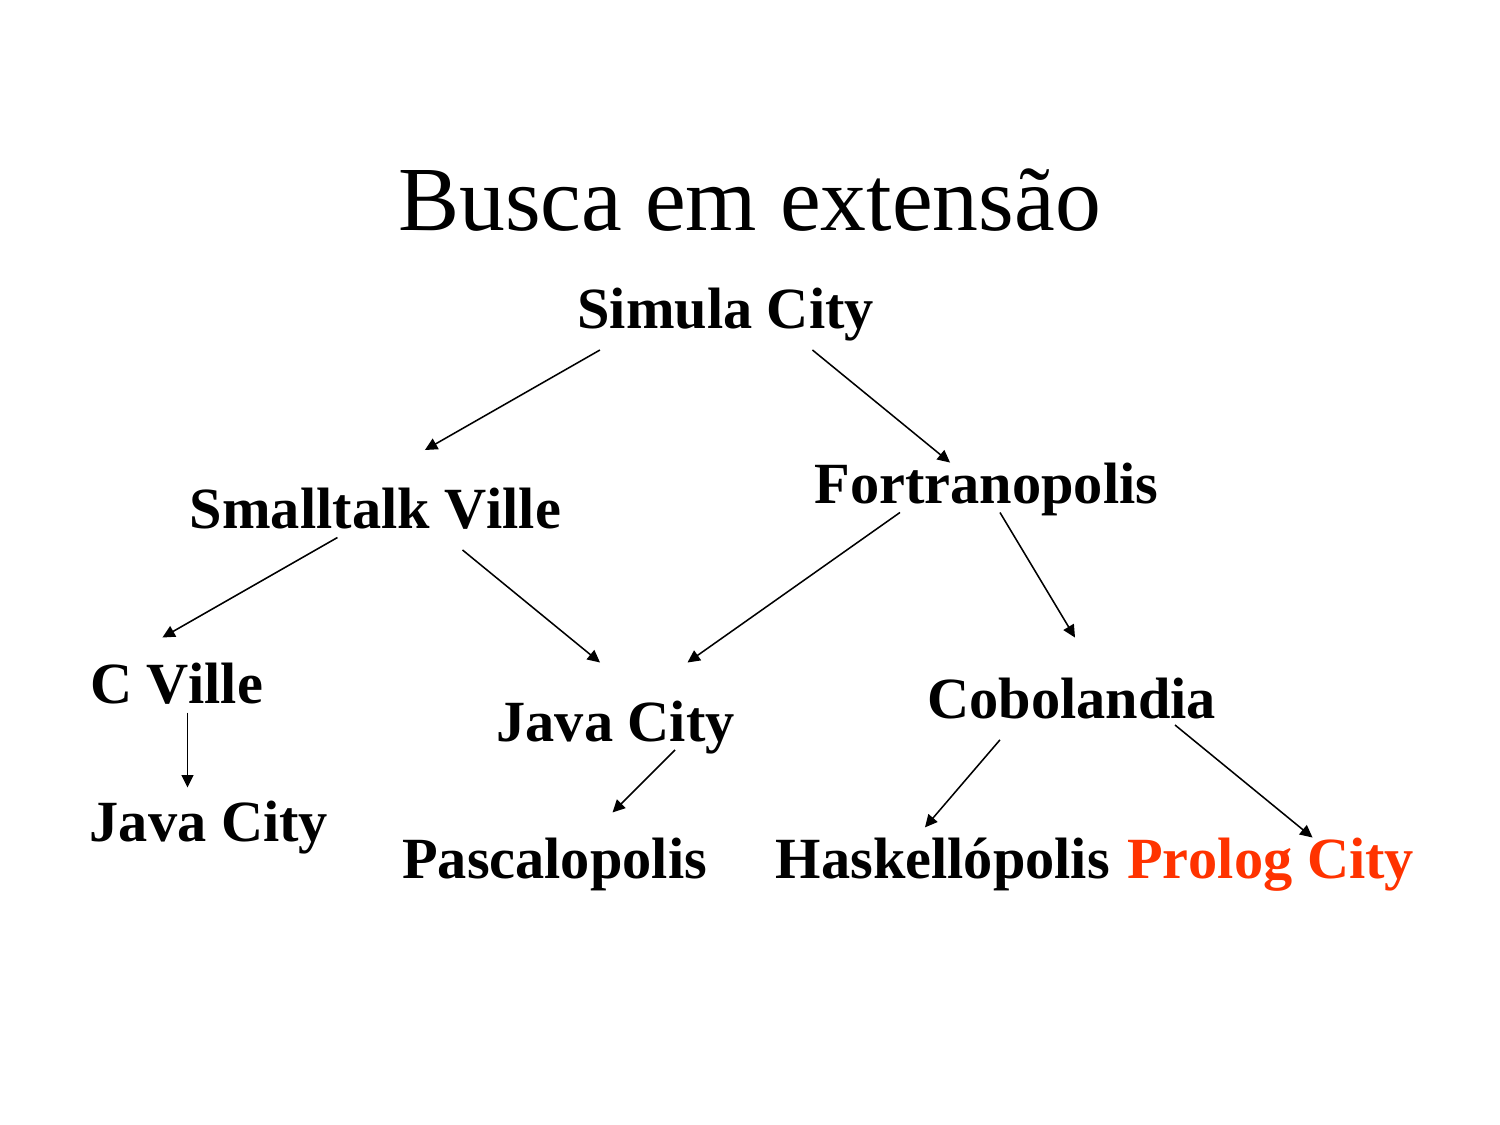

# Busca em extensão
Simula City
Smalltalk Ville
Fortranopolis
Cobolandia
C Ville
Java City
Java City
Prolog City
Haskellópolis
Pascalopolis